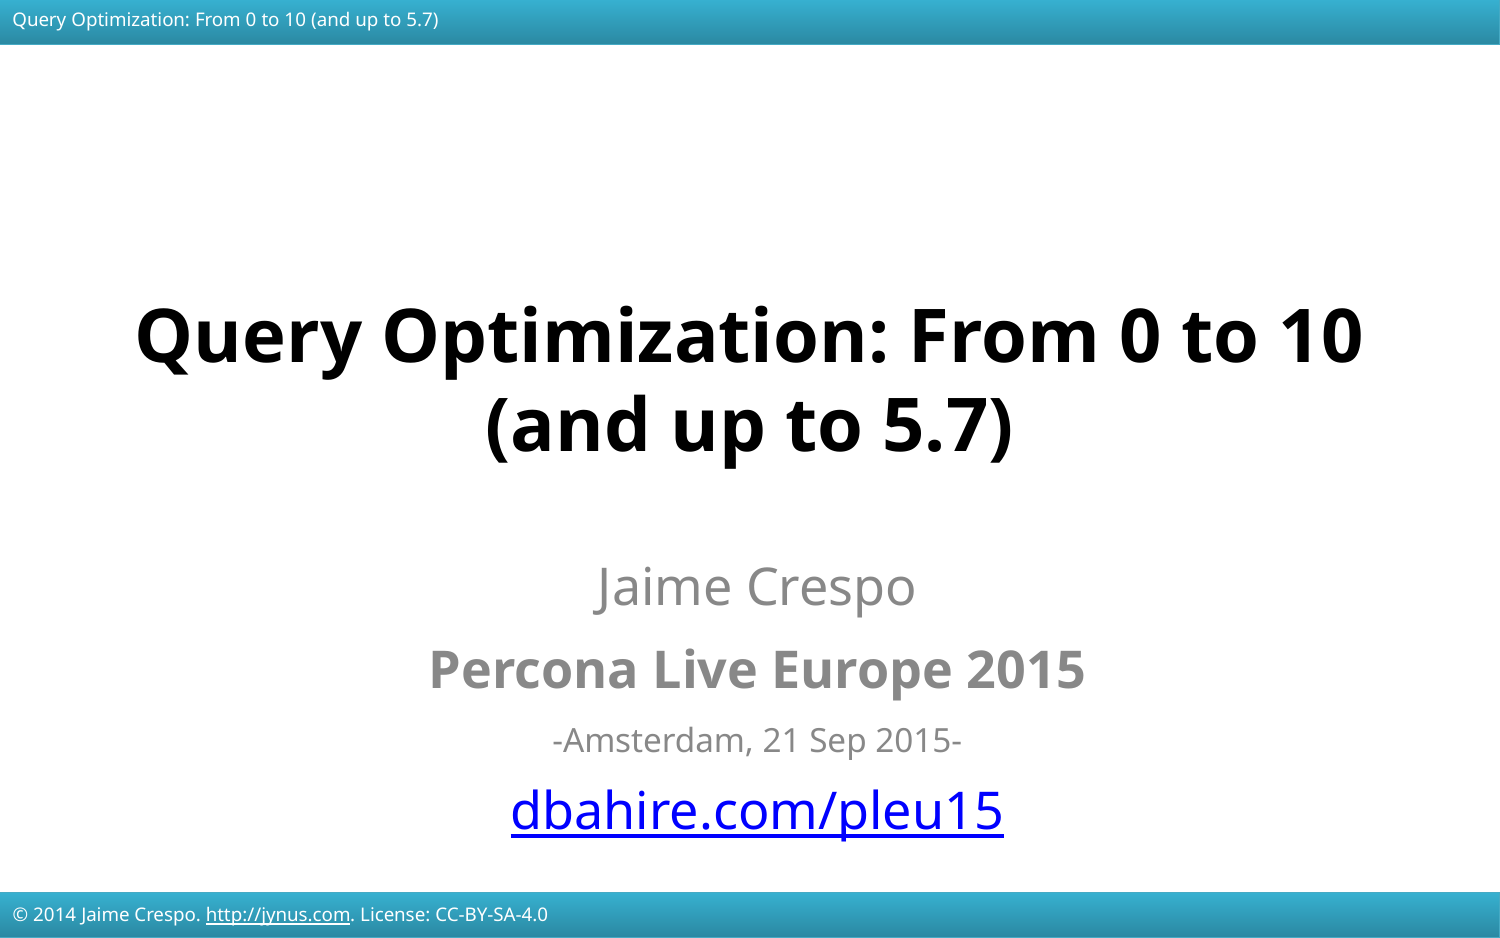

# Query Optimization: From 0 to 10 (and up to 5.7)
Jaime Crespo
Percona Live Europe 2015
-Amsterdam, 21 Sep 2015-
dbahire.com/pleu15